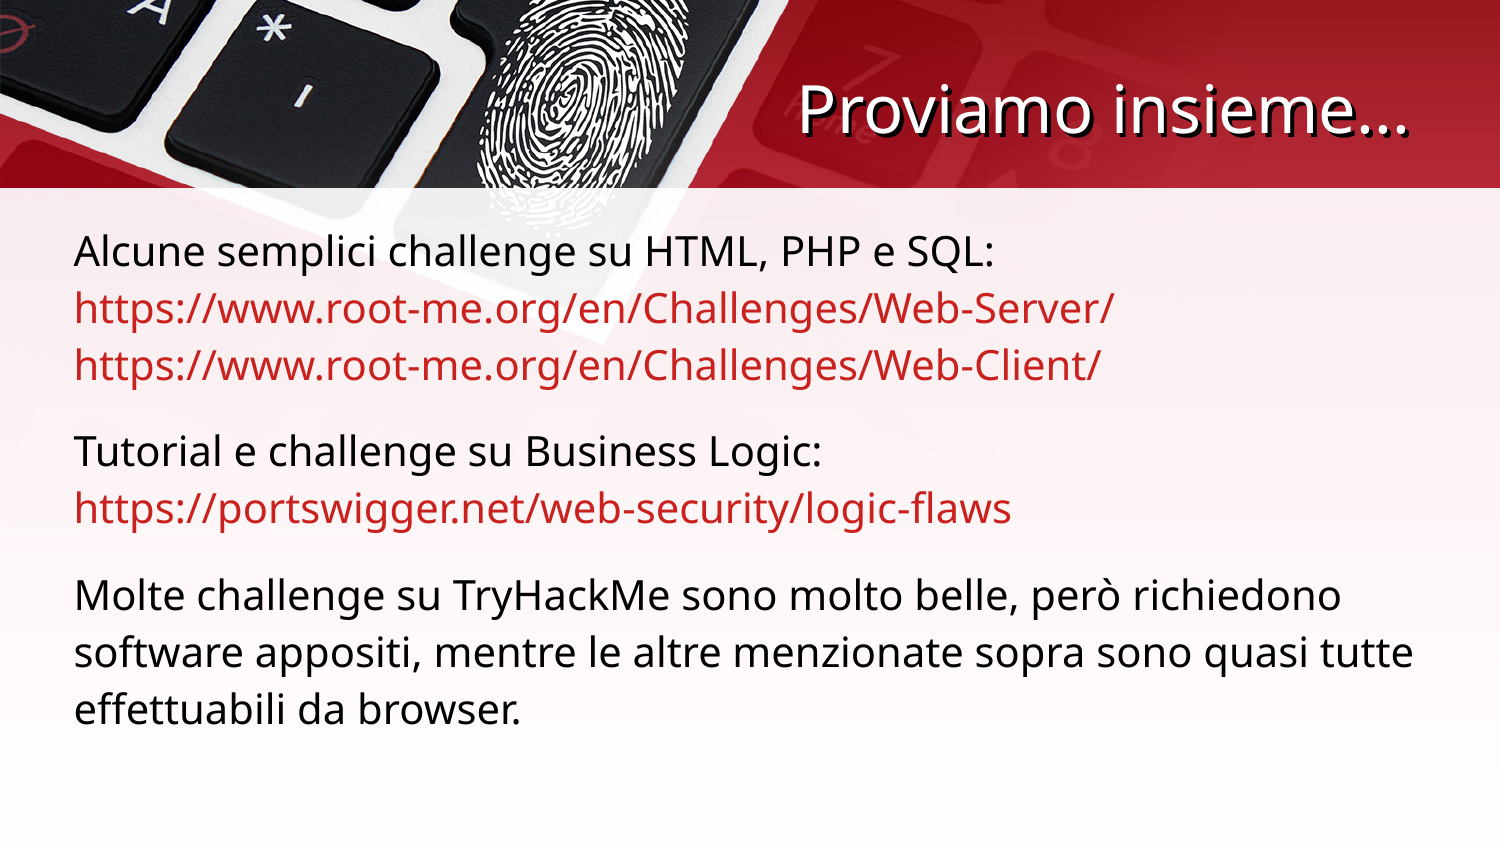

# Proviamo insieme...
Alcune semplici challenge su HTML, PHP e SQL:https://www.root-me.org/en/Challenges/Web-Server/ https://www.root-me.org/en/Challenges/Web-Client/
Tutorial e challenge su Business Logic:
https://portswigger.net/web-security/logic-flaws
Molte challenge su TryHackMe sono molto belle, però richiedono software appositi, mentre le altre menzionate sopra sono quasi tutte effettuabili da browser.